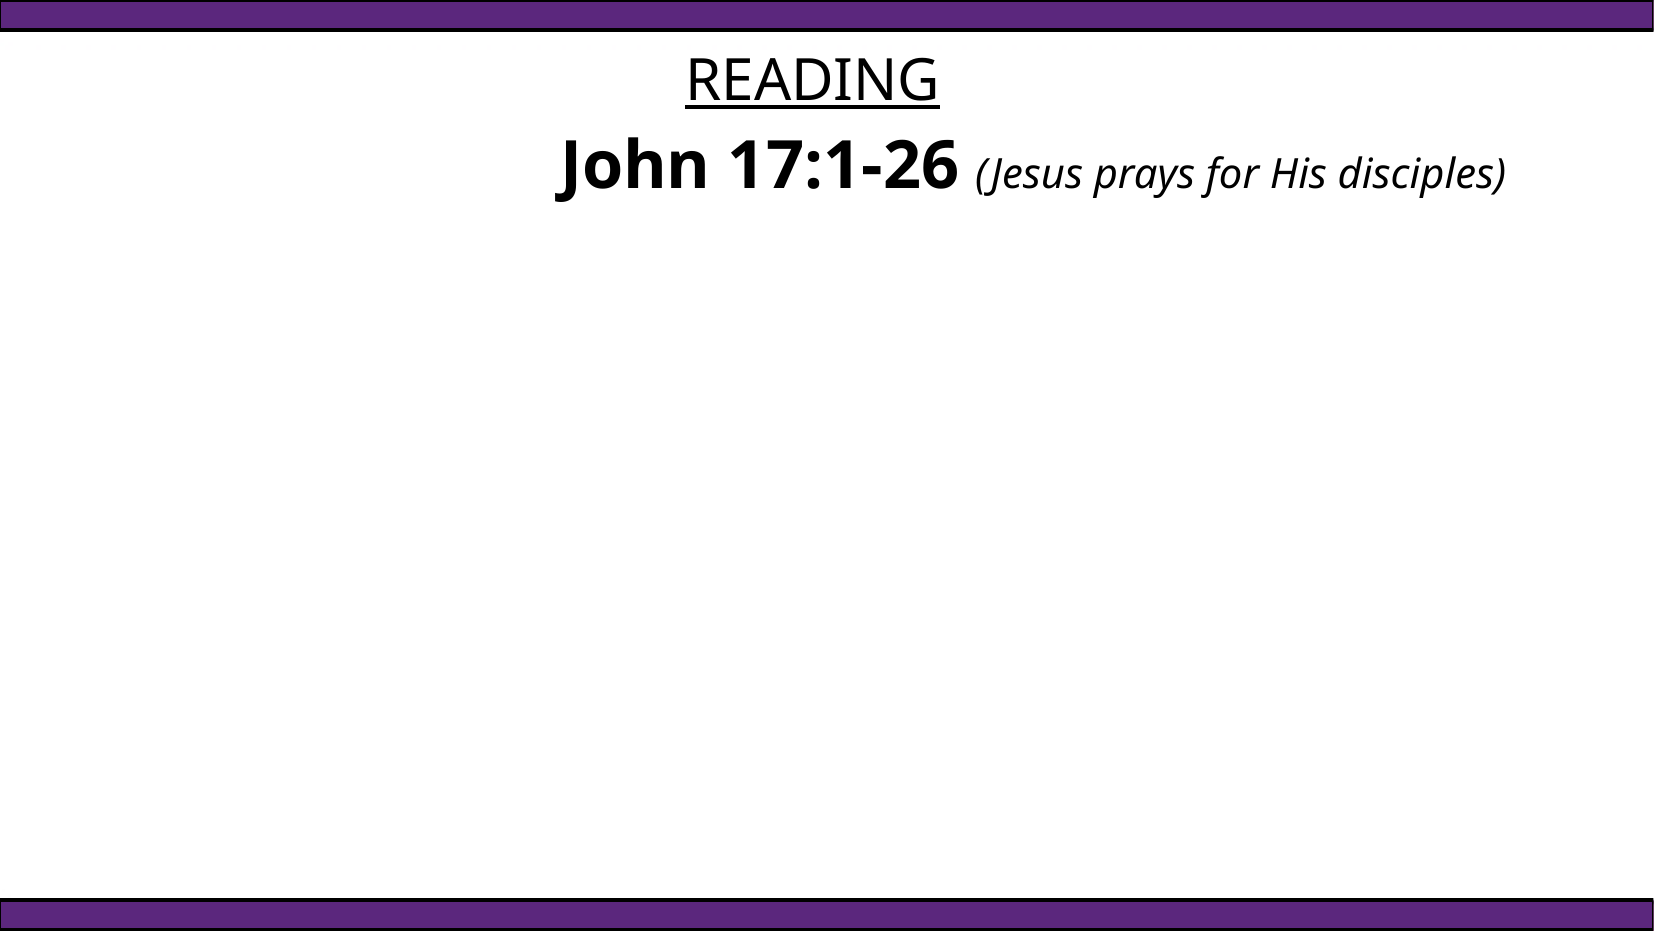

READING
 John 17:1-26 (Jesus prays for His disciples)